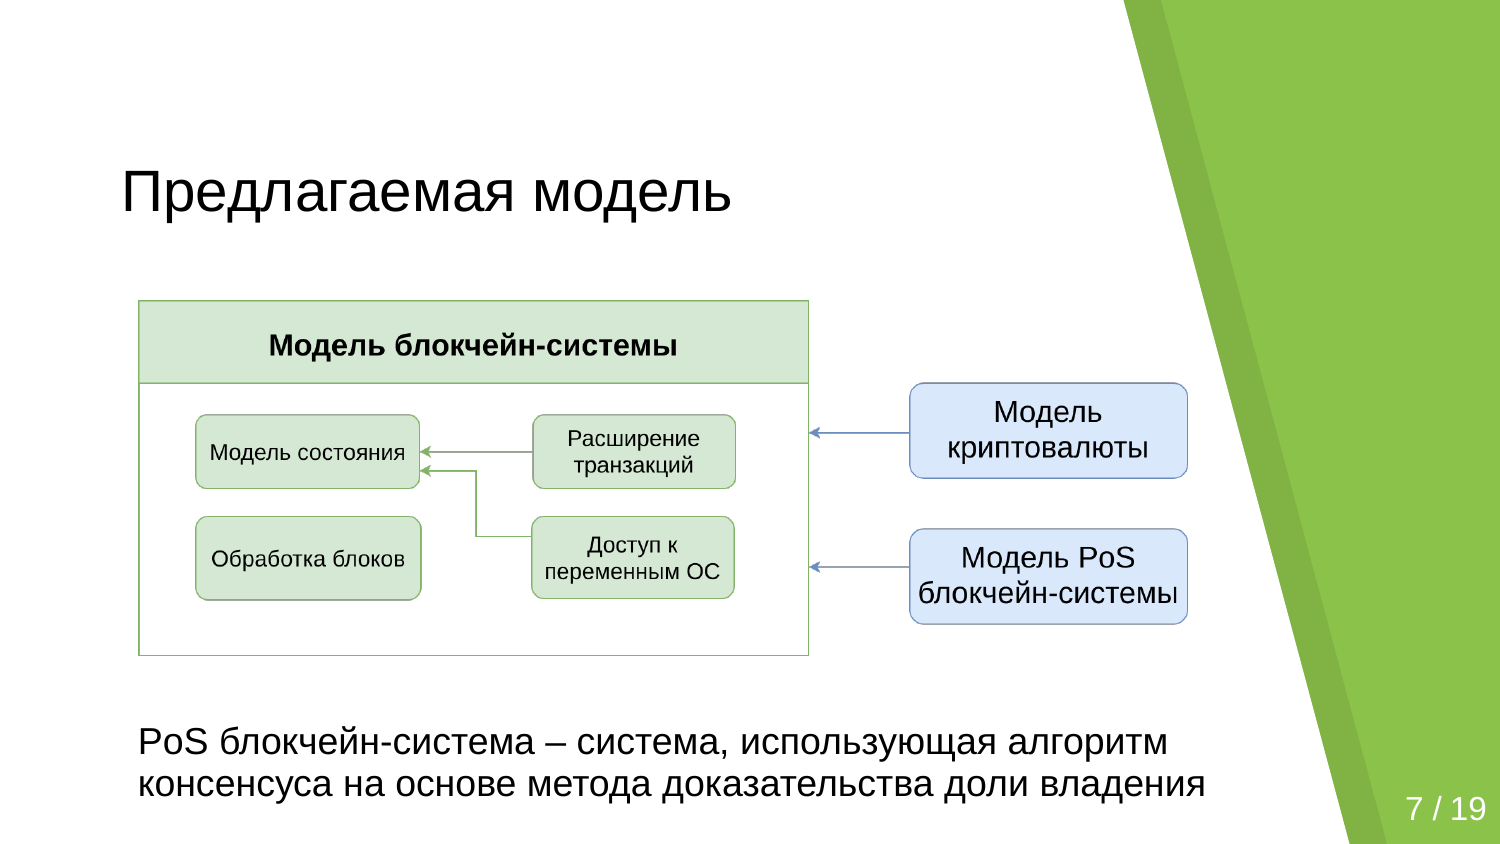

# Предлагаемая модель
PoS блокчейн-система – система, использующая алгоритм консенсуса на основе метода доказательства доли владения